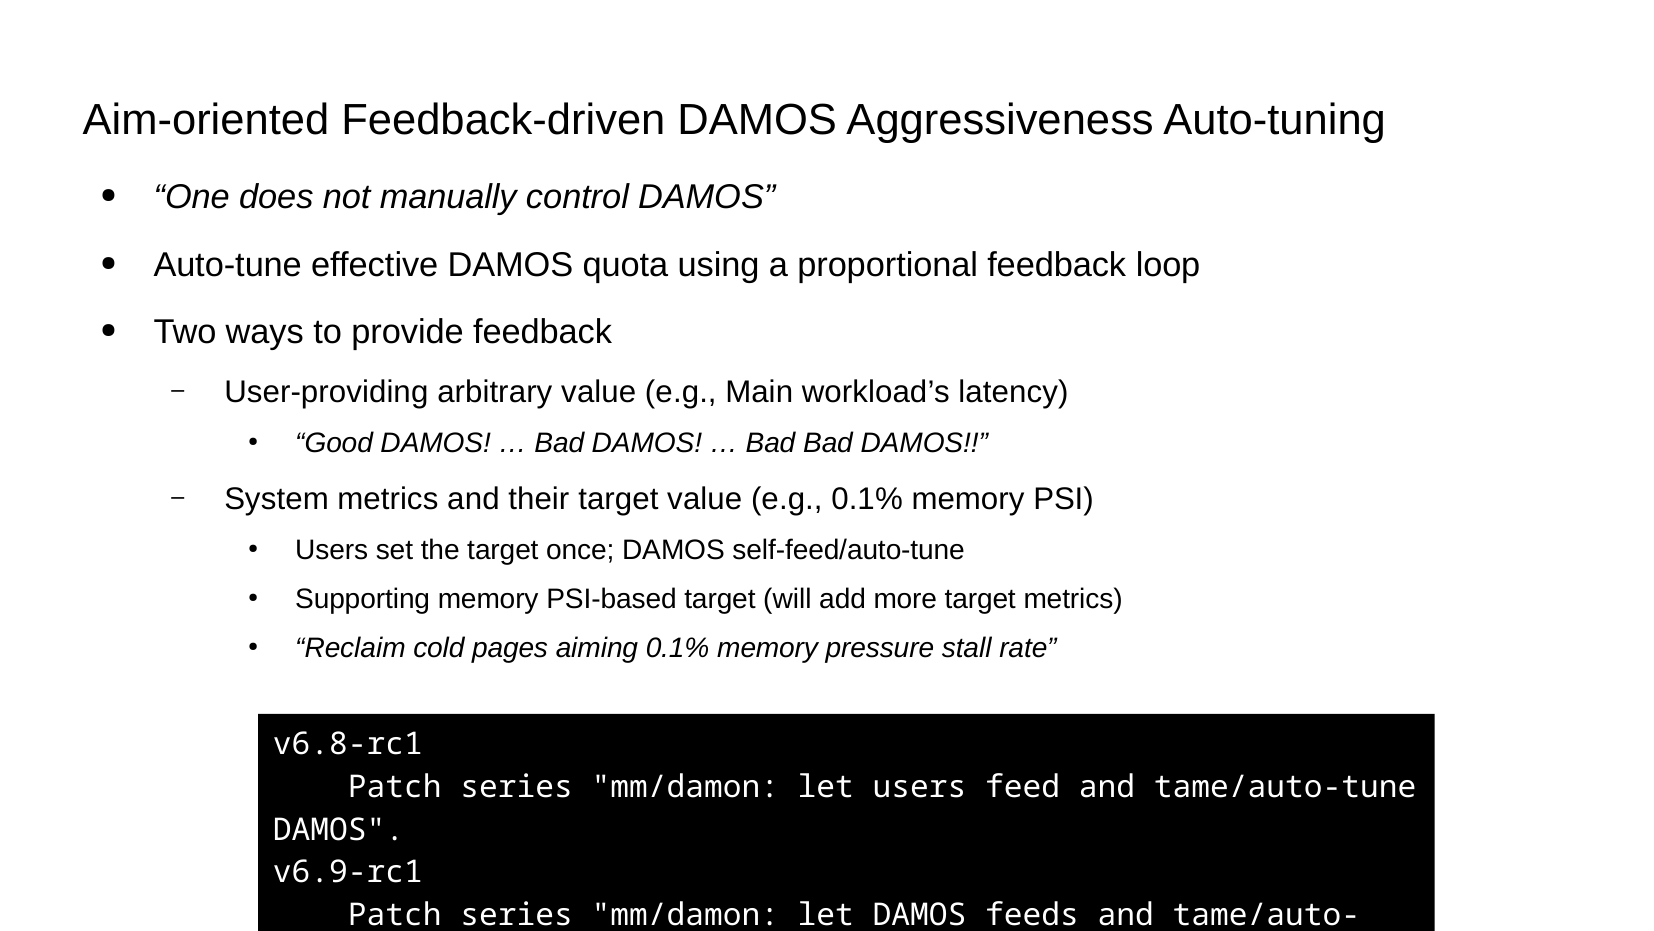

# Aim-oriented Feedback-driven DAMOS Aggressiveness Auto-tuning
“One does not manually control DAMOS”
Auto-tune effective DAMOS quota using a proportional feedback loop
Two ways to provide feedback
User-providing arbitrary value (e.g., Main workload’s latency)
“Good DAMOS! … Bad DAMOS! … Bad Bad DAMOS!!”
System metrics and their target value (e.g., 0.1% memory PSI)
Users set the target once; DAMOS self-feed/auto-tune
Supporting memory PSI-based target (will add more target metrics)
“Reclaim cold pages aiming 0.1% memory pressure stall rate”
v6.8-rc1
 Patch series "mm/damon: let users feed and tame/auto-tune DAMOS".
v6.9-rc1
 Patch series "mm/damon: let DAMOS feeds and tame/auto-tune itself".